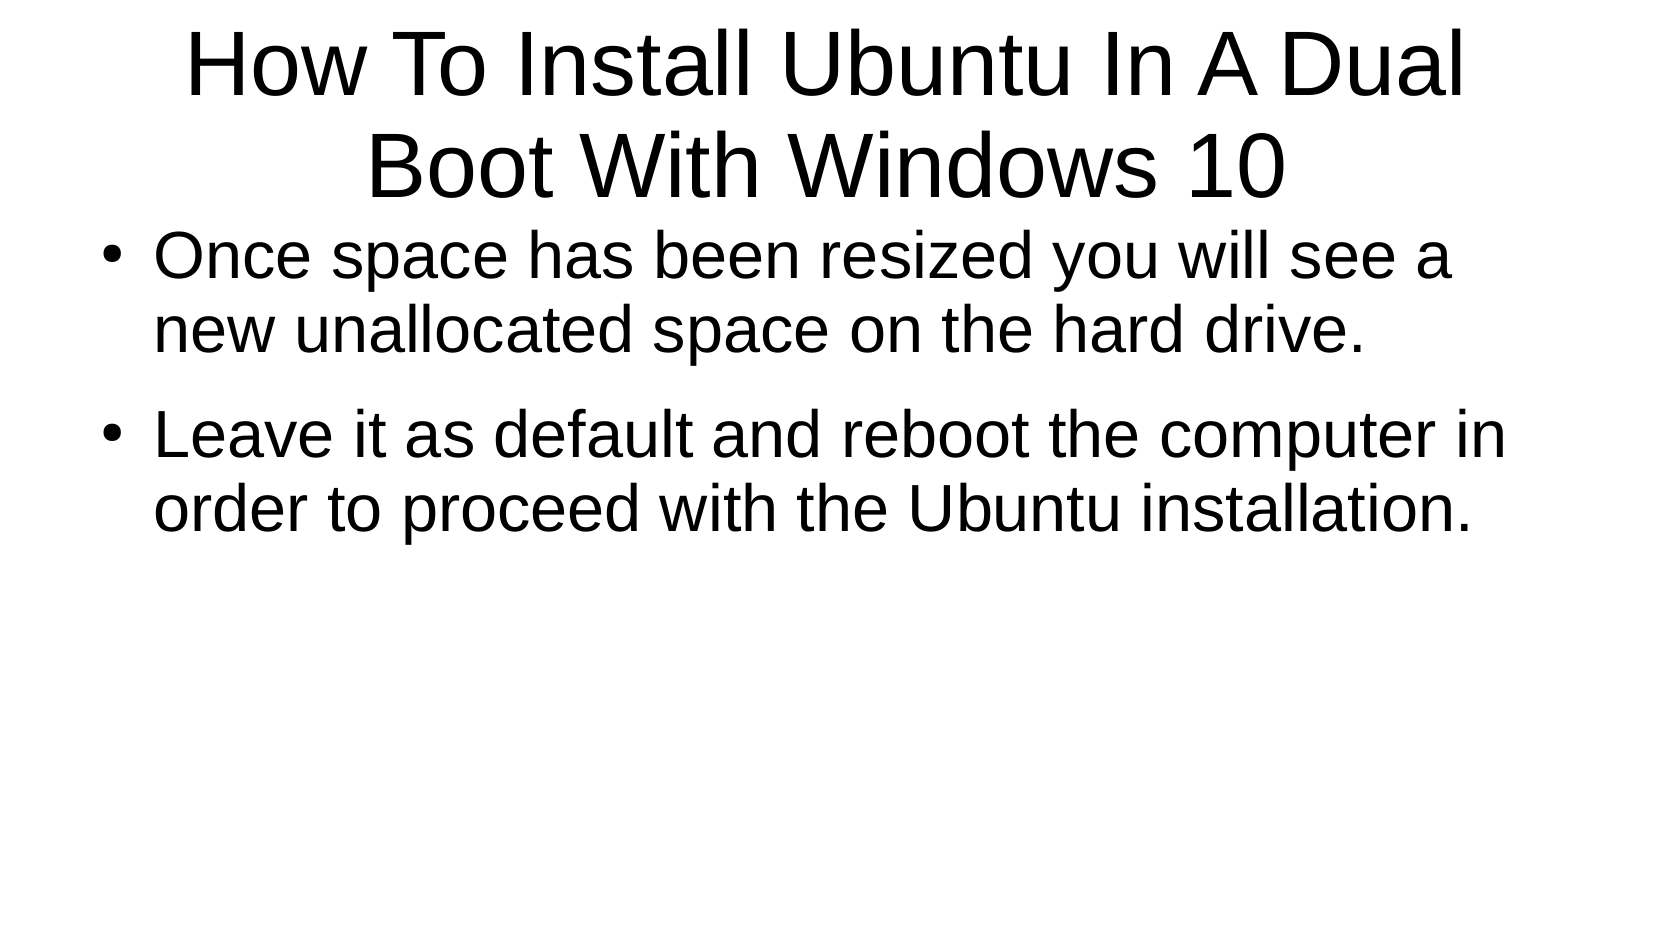

# How To Install Ubuntu In A Dual Boot With Windows 10
Once space has been resized you will see a new unallocated space on the hard drive.
Leave it as default and reboot the computer in order to proceed with the Ubuntu installation.